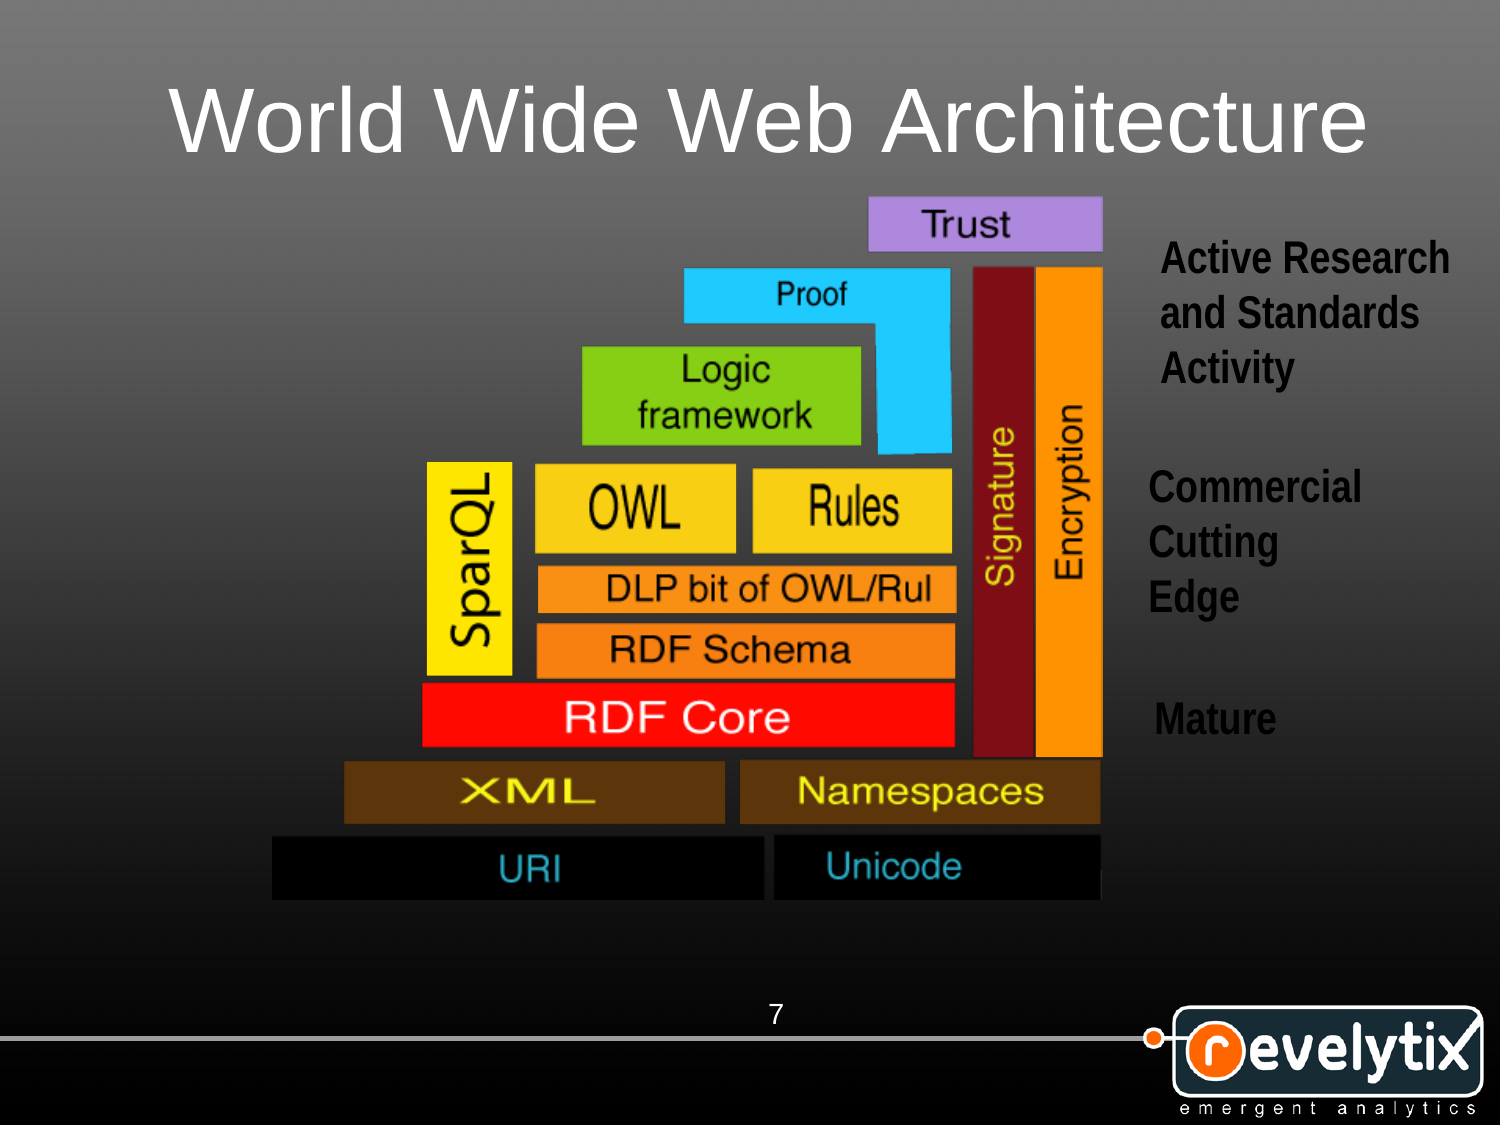

# World Wide Web Architecture
Active Research
and Standards
Activity
Commercial
Cutting
Edge
Mature
7